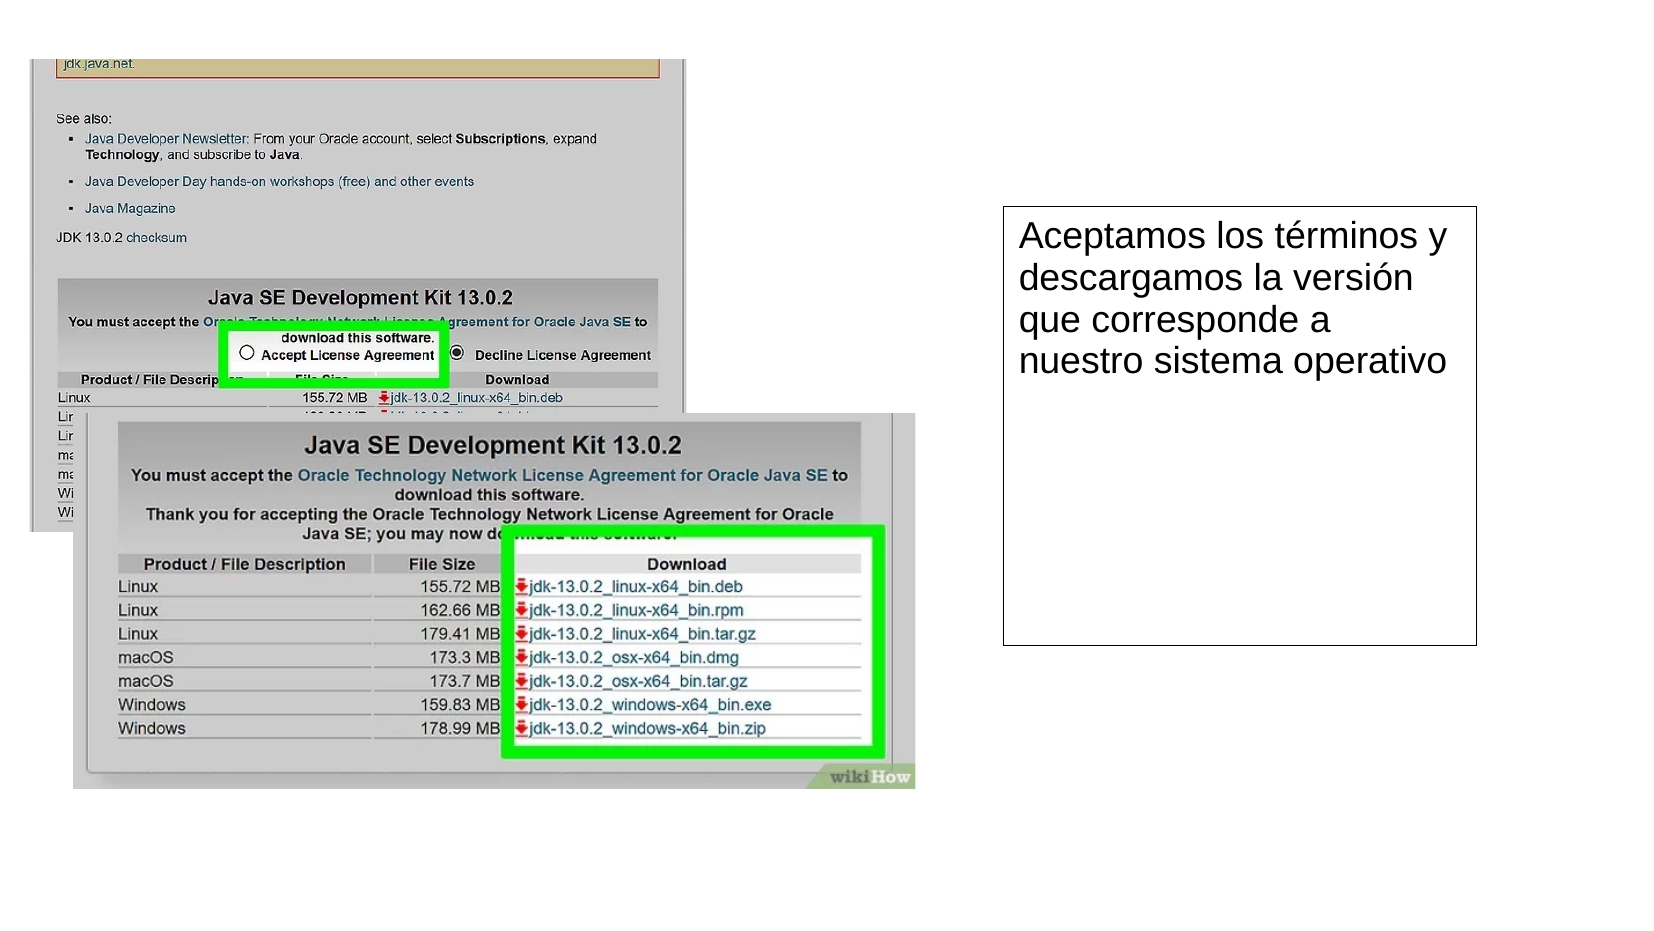

#
Aceptamos los términos y descargamos la versión que corresponde a nuestro sistema operativo